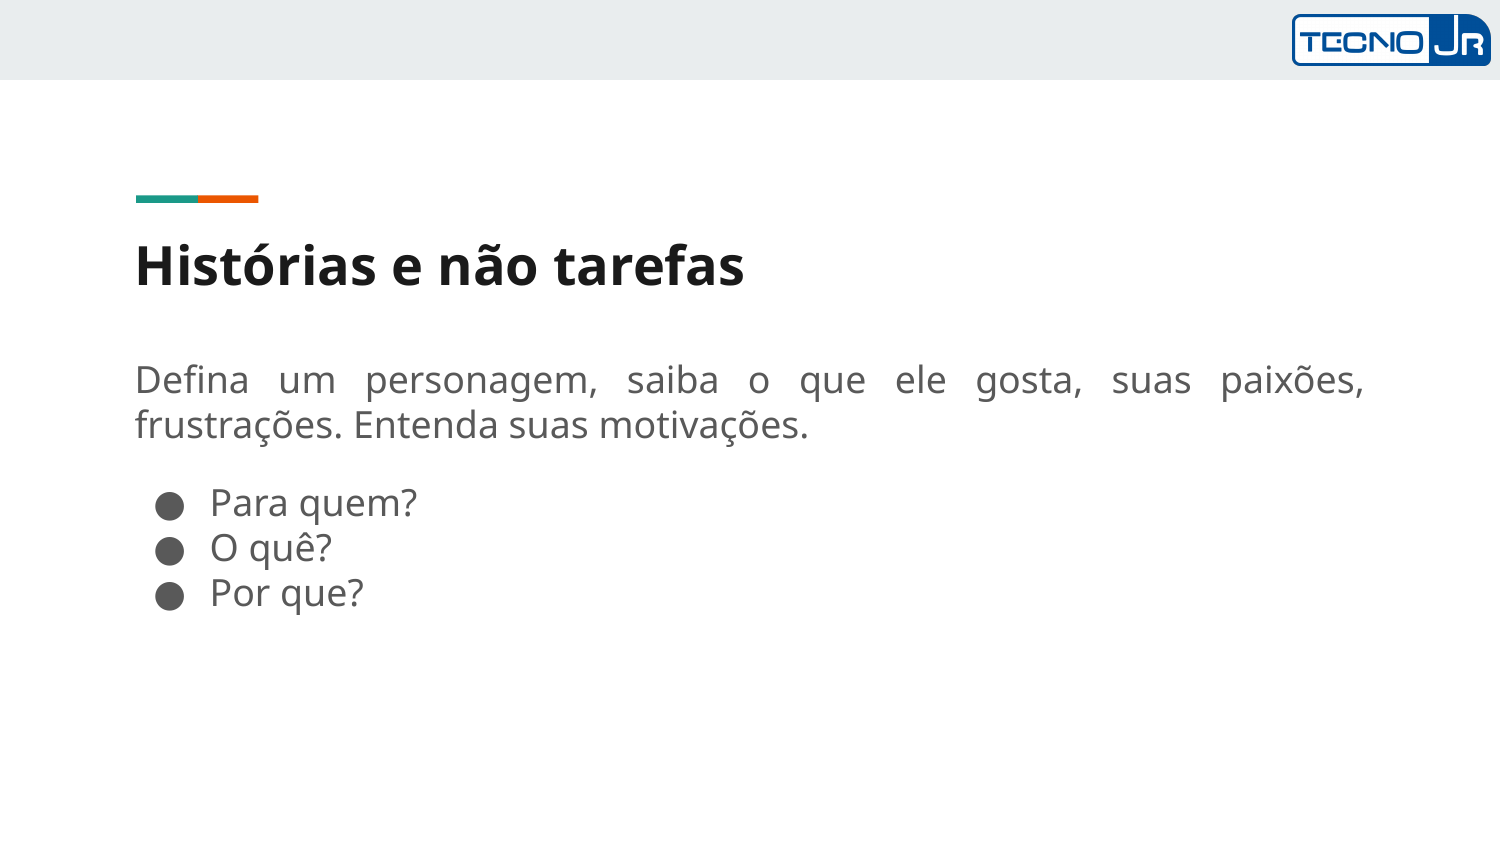

# Histórias e não tarefas
Defina um personagem, saiba o que ele gosta, suas paixões, frustrações. Entenda suas motivações.
Para quem?
O quê?
Por que?